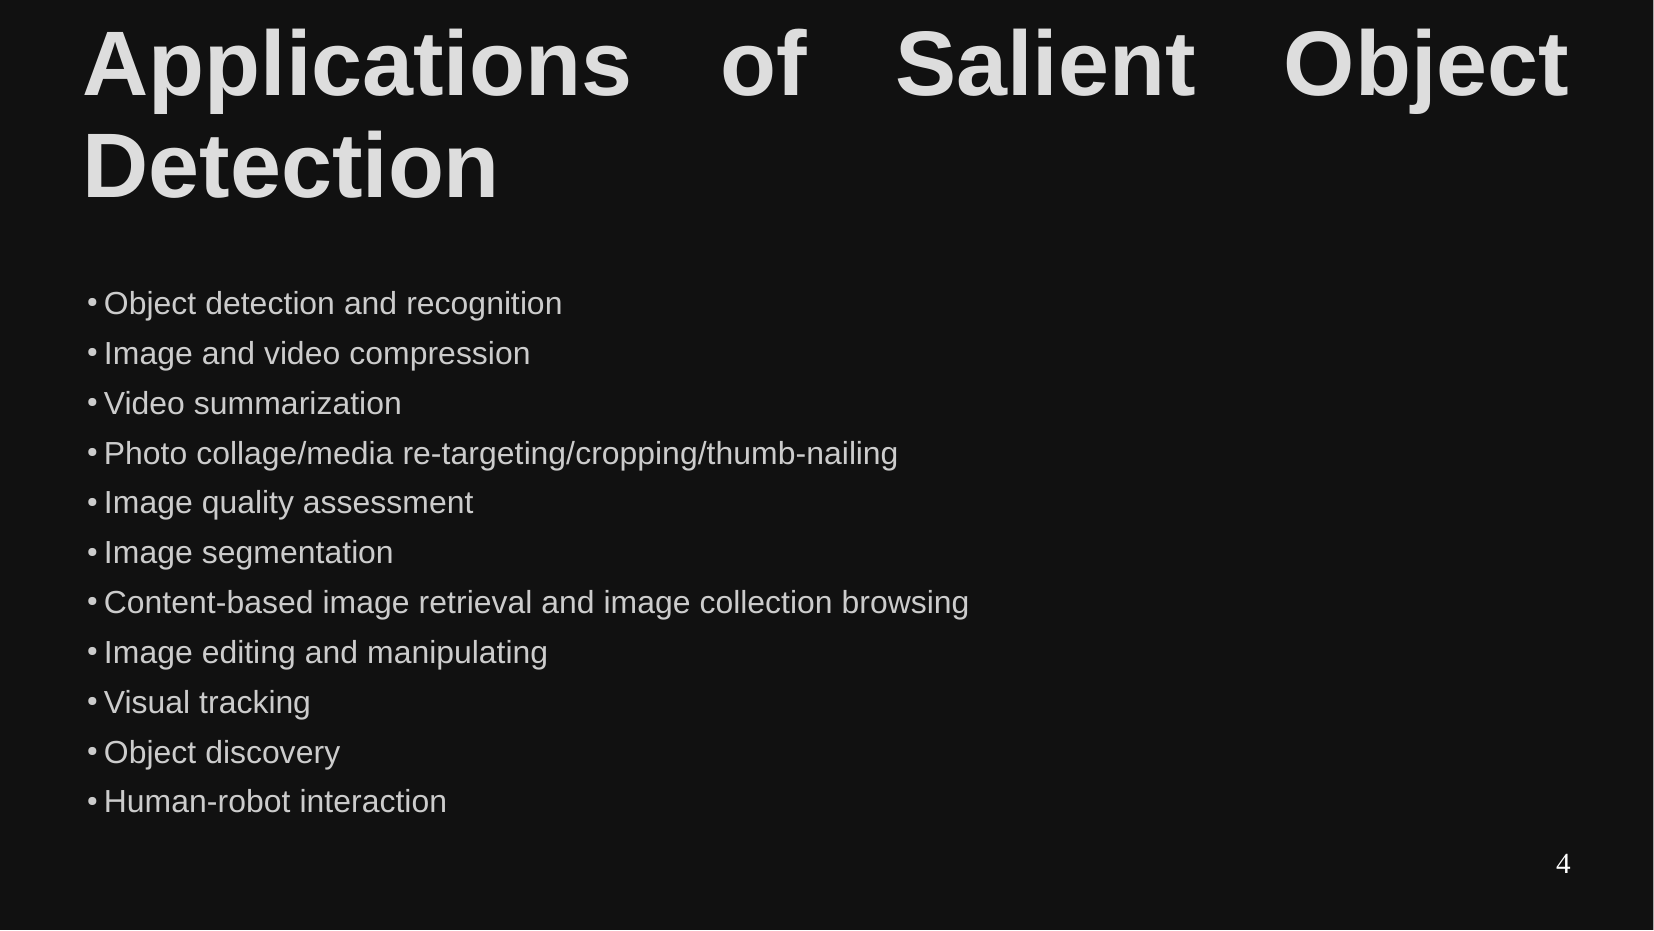

# Applications of Salient Object Detection
Object detection and recognition
Image and video compression
Video summarization
Photo collage/media re-targeting/cropping/thumb-nailing
Image quality assessment
Image segmentation
Content-based image retrieval and image collection browsing
Image editing and manipulating
Visual tracking
Object discovery
Human-robot interaction
4